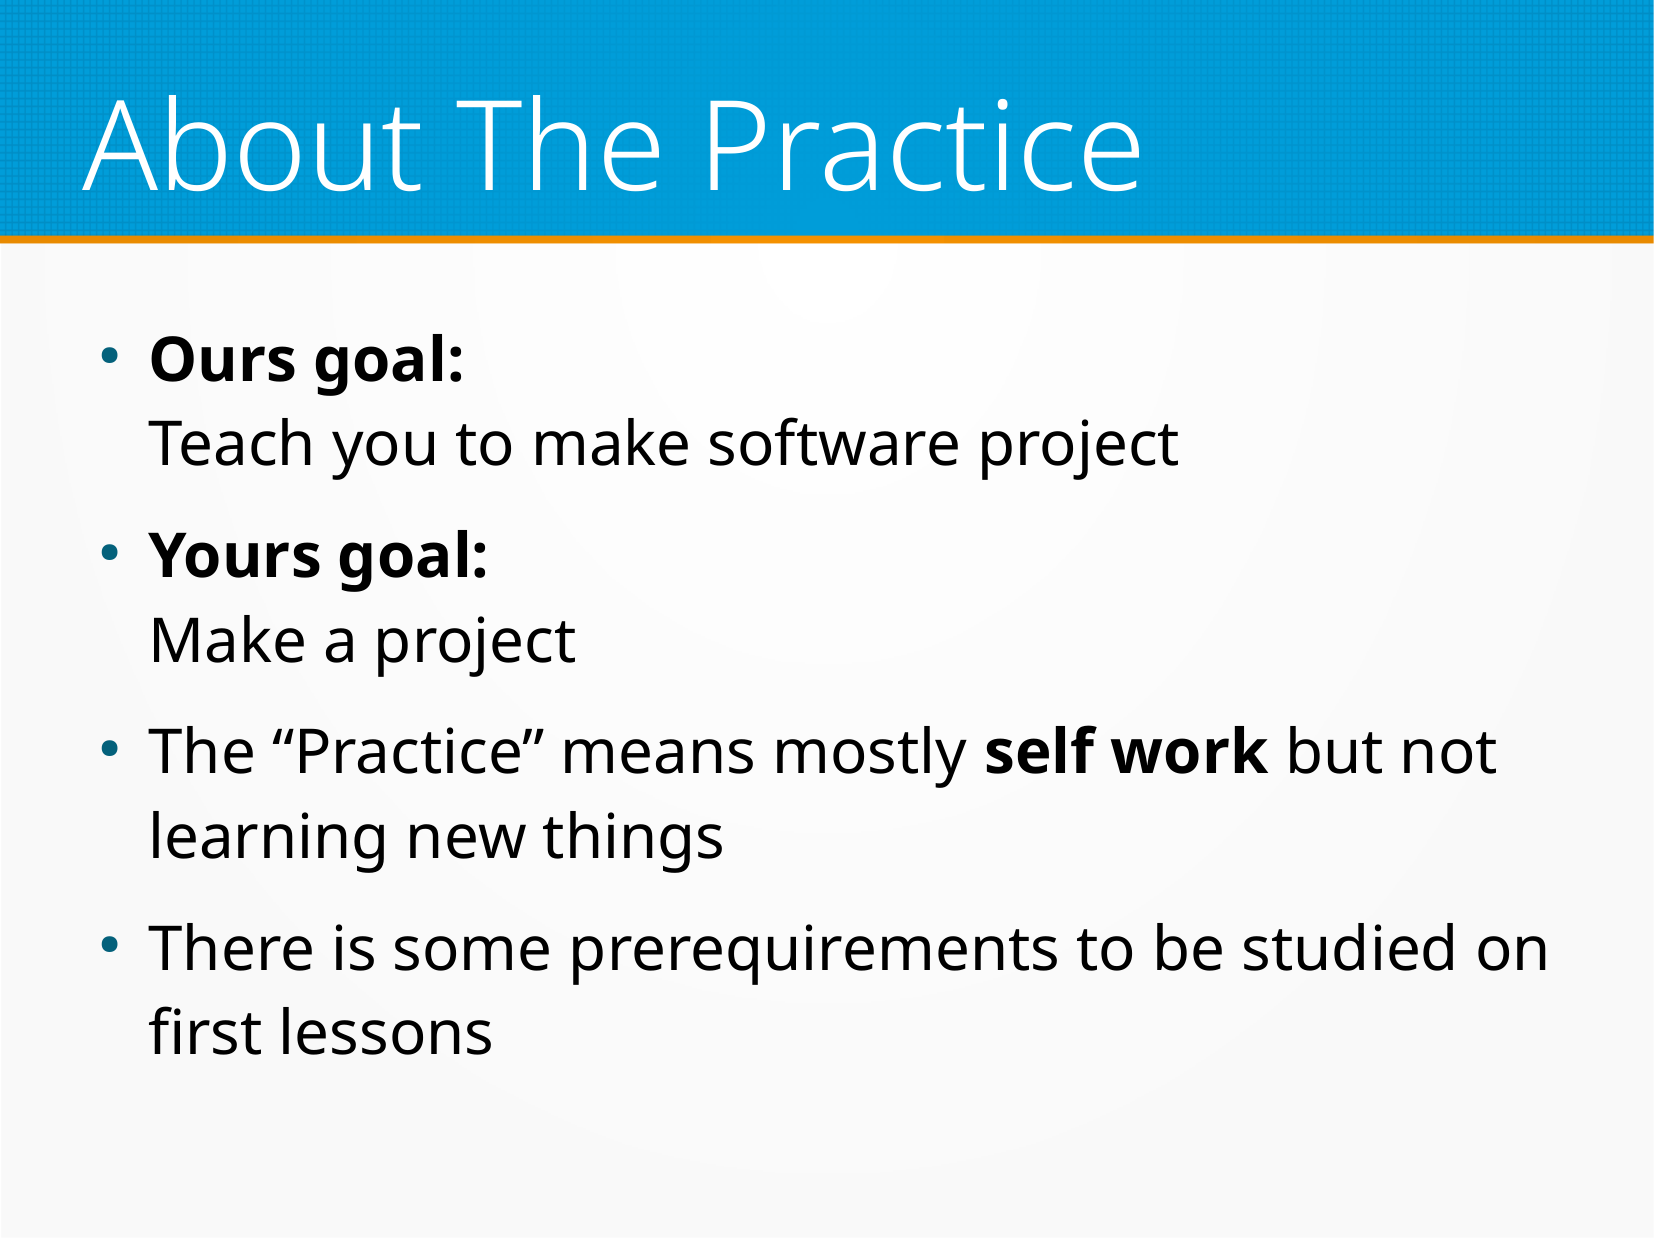

# About The Practice
Ours goal:
Teach you to make software project
Yours goal:
Make a project
The “Practice” means mostly self work but not learning new things
There is some prerequirements to be studied on first lessons